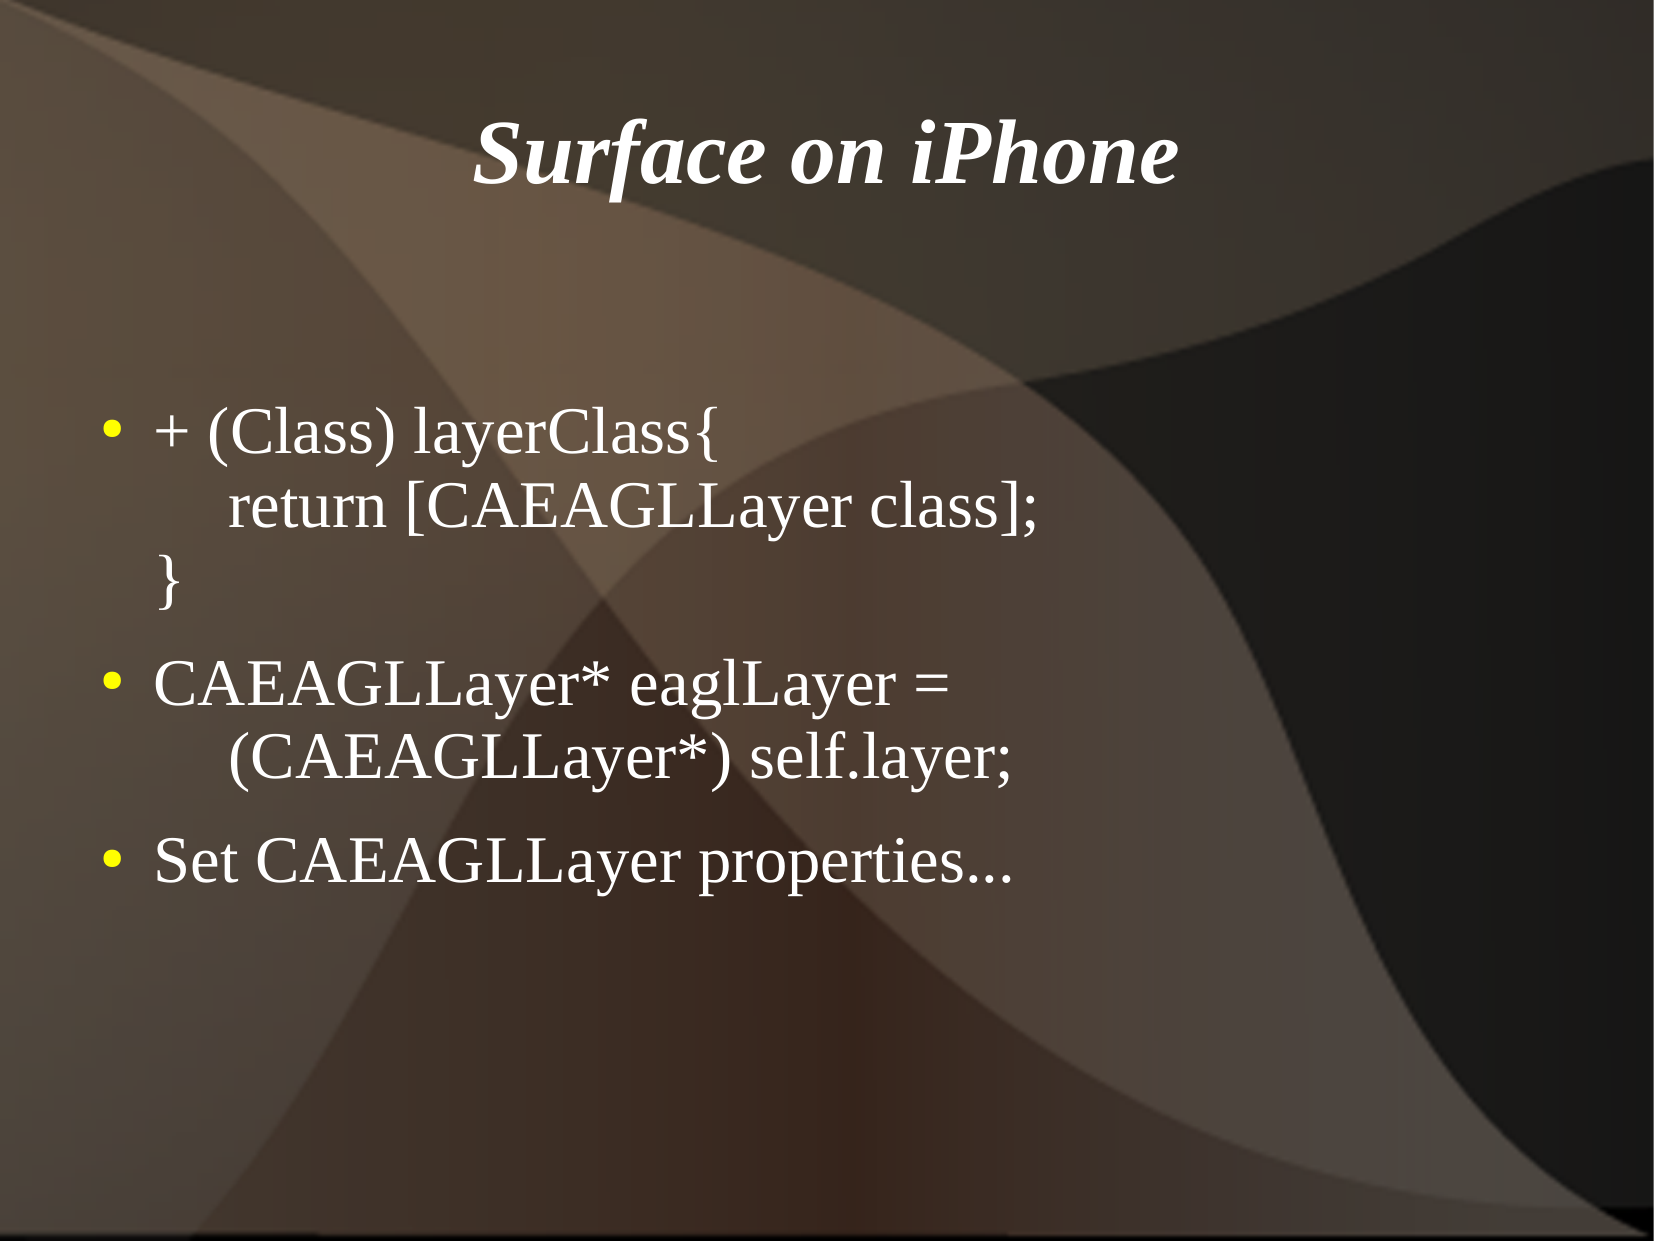

# Surface on iPhone
+ (Class) layerClass{
	return [CAEAGLLayer class];
}
CAEAGLLayer* eaglLayer =
	(CAEAGLLayer*) self.layer;
Set CAEAGLLayer properties...